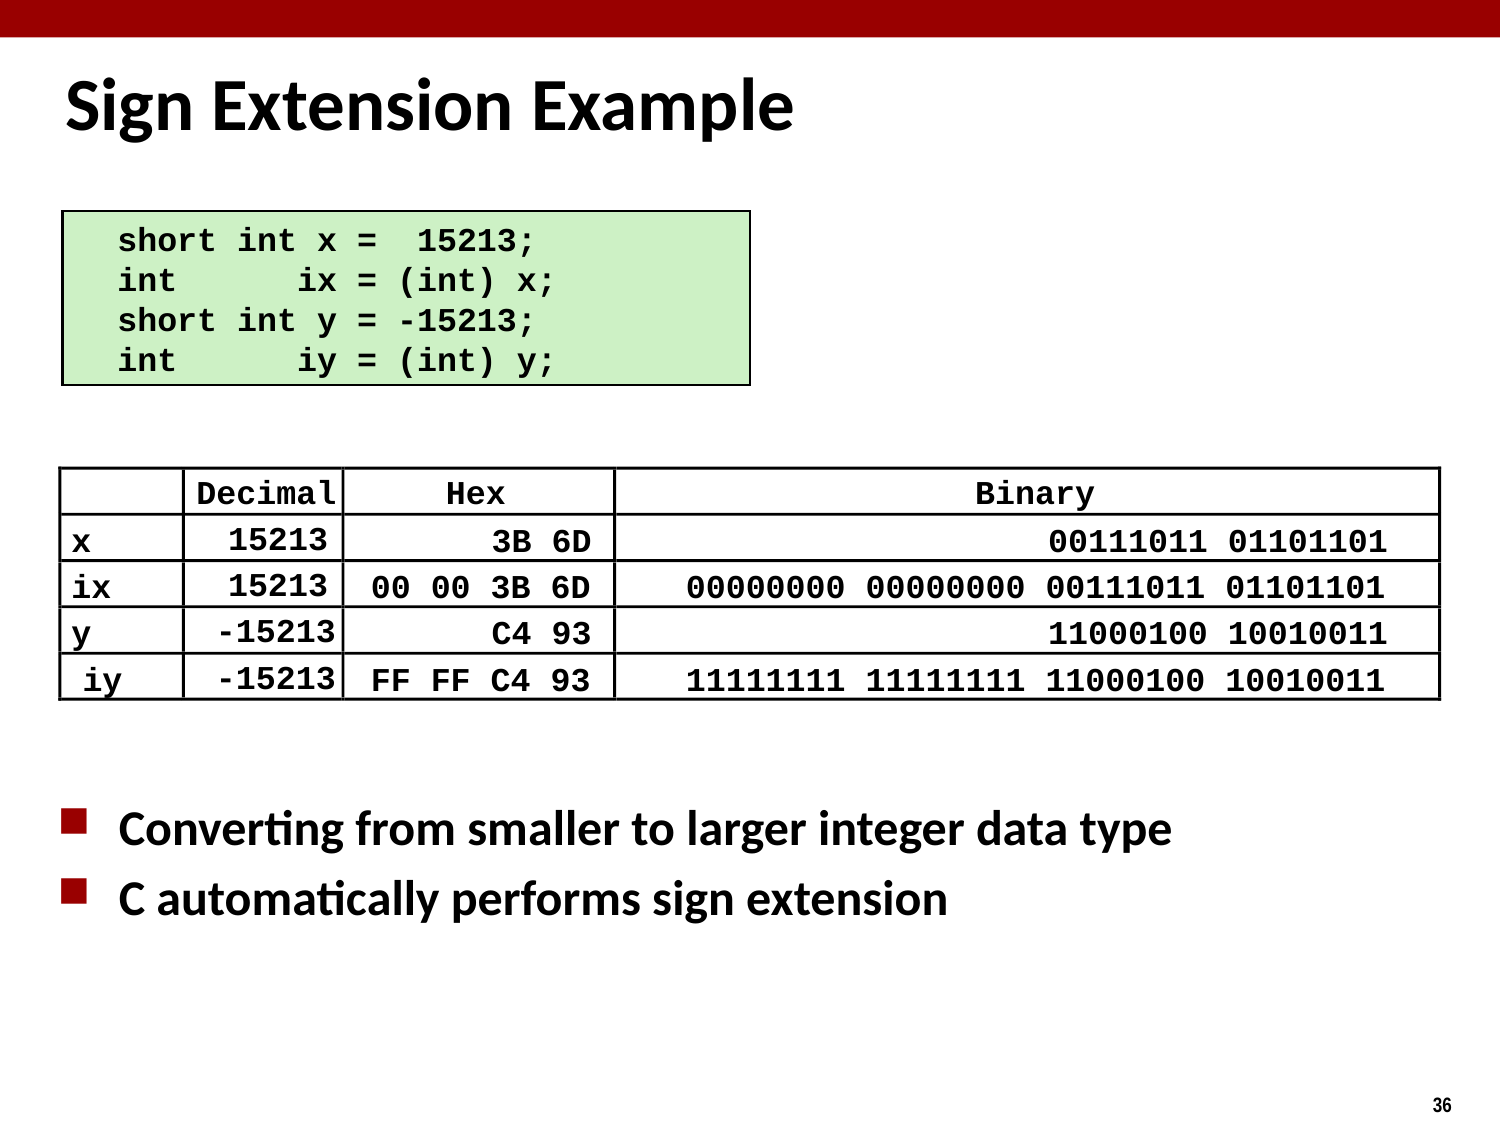

Sign Extension Example
 short int x = 15213;
 int ix = (int) x;
 short int y = -15213;
 int iy = (int) y;
Decimal
Hex
Binary
15213
x
3B 6D
00111011 01101101
15213
ix
00 00 3B 6D
00000000 00000000 00111011 01101101
-15213
y
C4 93
11000100 10010011
-15213
iy
FF FF C4 93
11111111 11111111 11000100 10010011
Converting from smaller to larger integer data type
C automatically performs sign extension